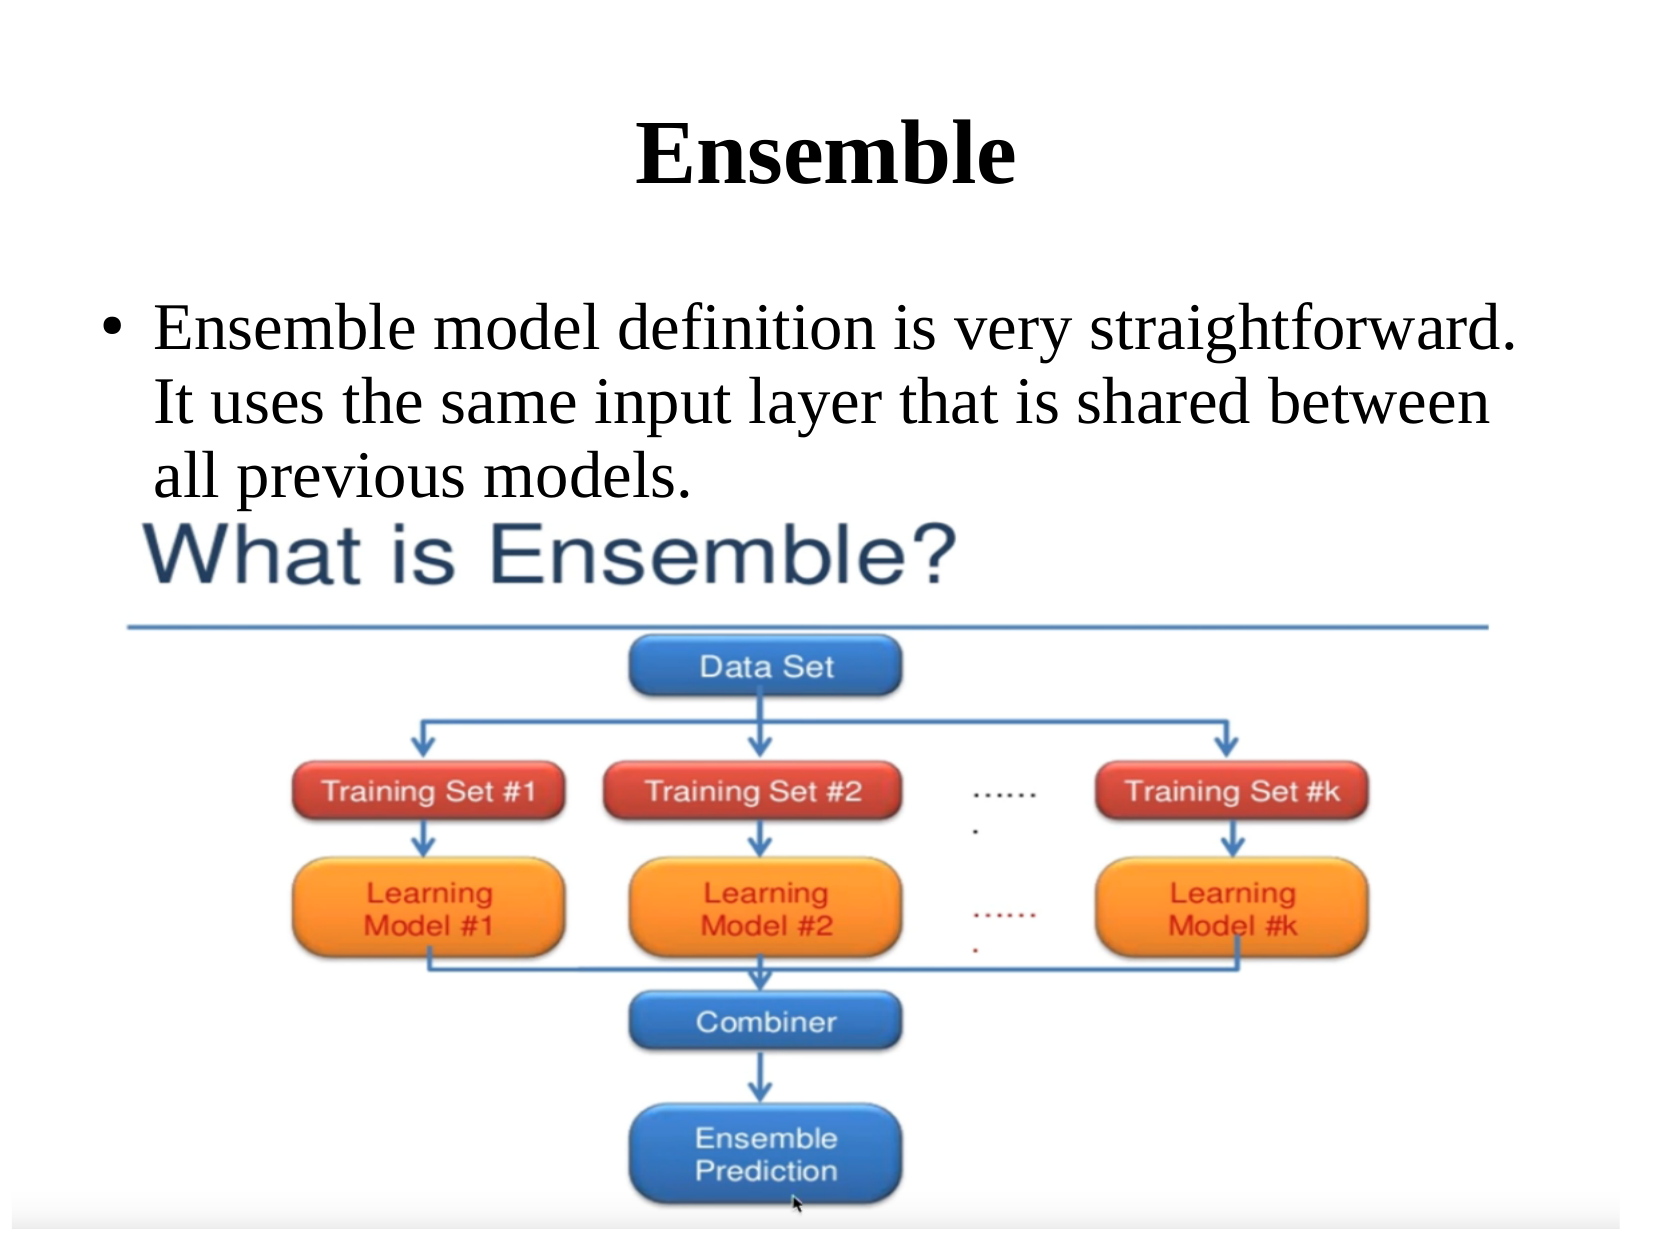

# Ensemble
Ensemble model definition is very straightforward. It uses the same input layer that is shared between all previous models.